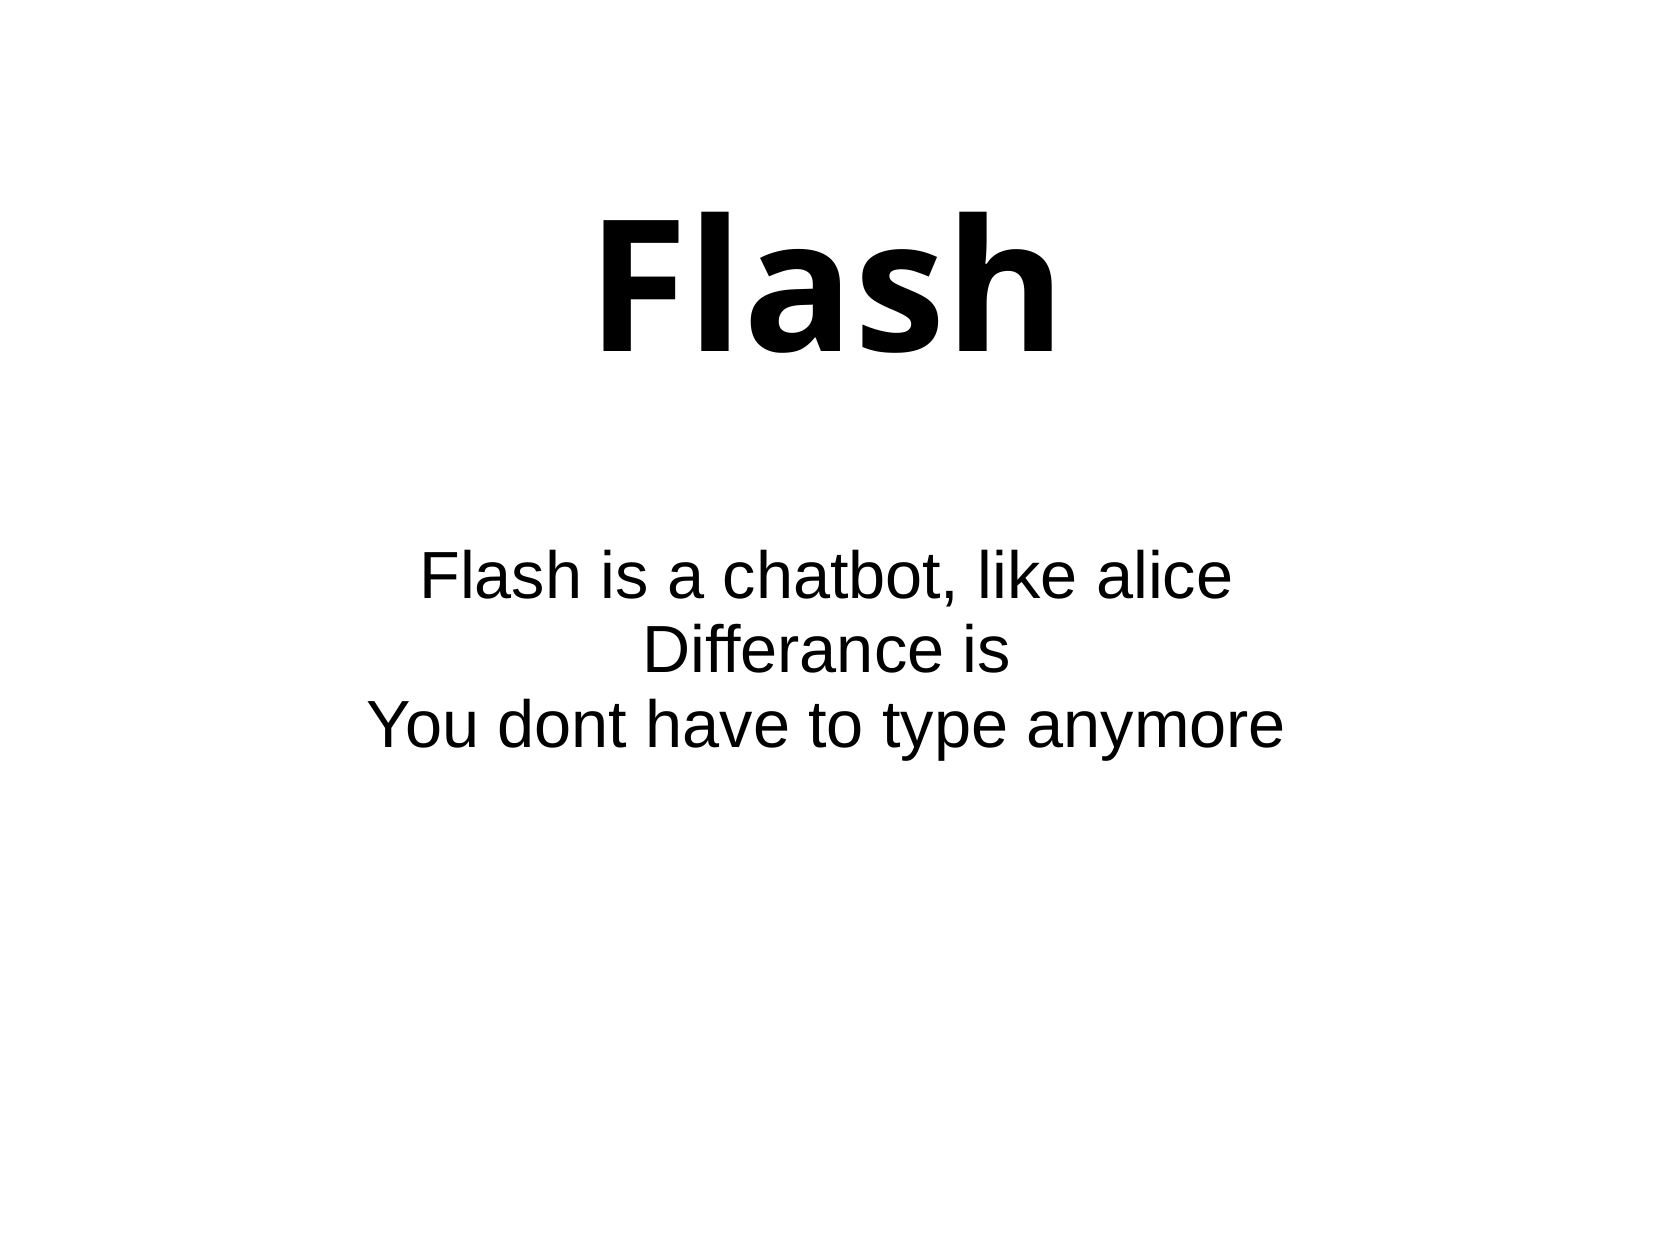

# Flash
Flash is a chatbot, like alice
Differance is
You dont have to type anymore